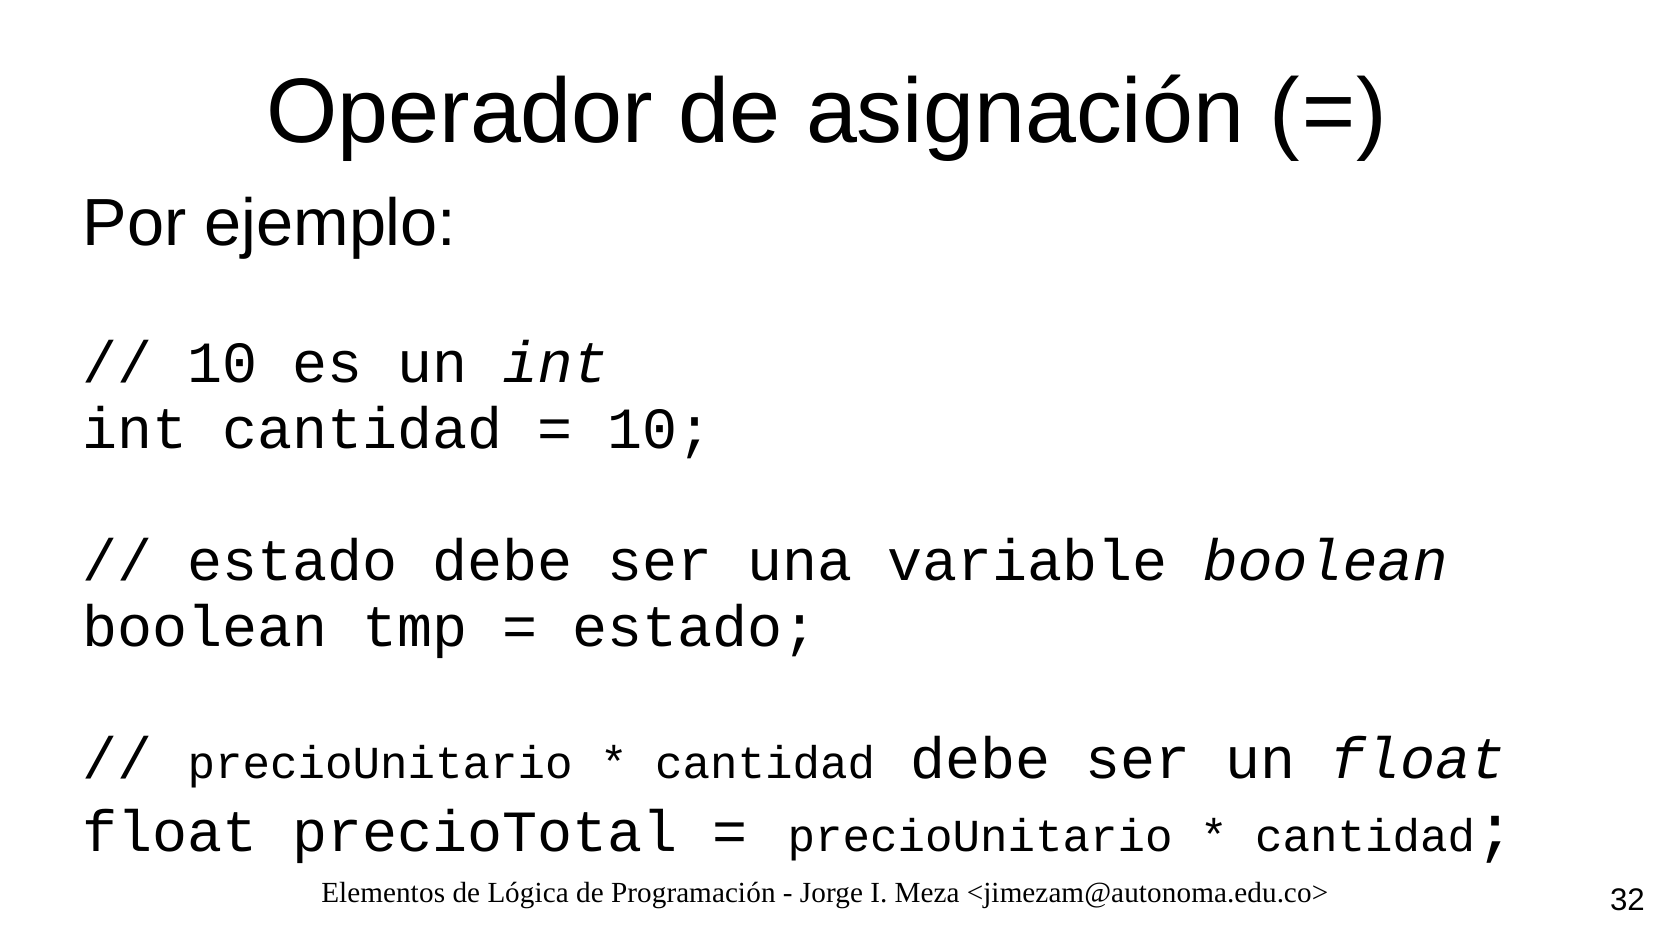

# Operador de asignación (=)
Por ejemplo:
// 10 es un int
int cantidad = 10;
// estado debe ser una variable boolean
boolean tmp = estado;
// precioUnitario * cantidad debe ser un float
float precioTotal = precioUnitario * cantidad;
Elementos de Lógica de Programación - Jorge I. Meza <jimezam@autonoma.edu.co>